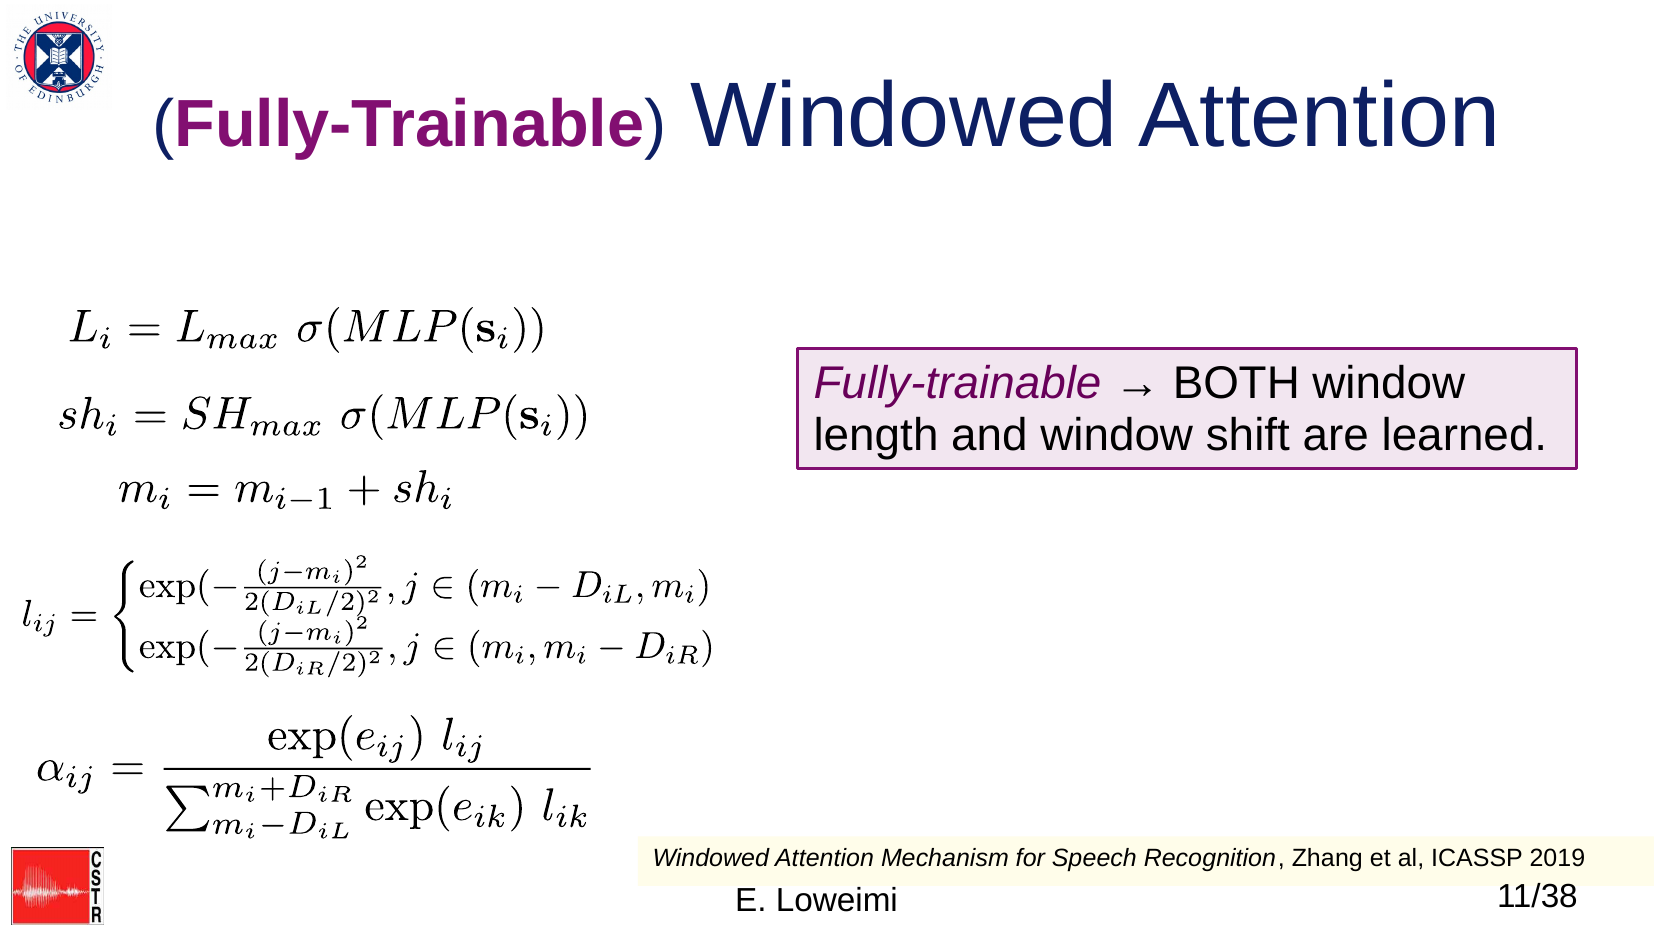

# (Fully-Trainable) Windowed Attention
Fully-trainable → BOTH window length and window shift are learned.
Windowed Attention Mechanism for Speech Recognition, Zhang et al, ICASSP 2019
11/38
E. Loweimi